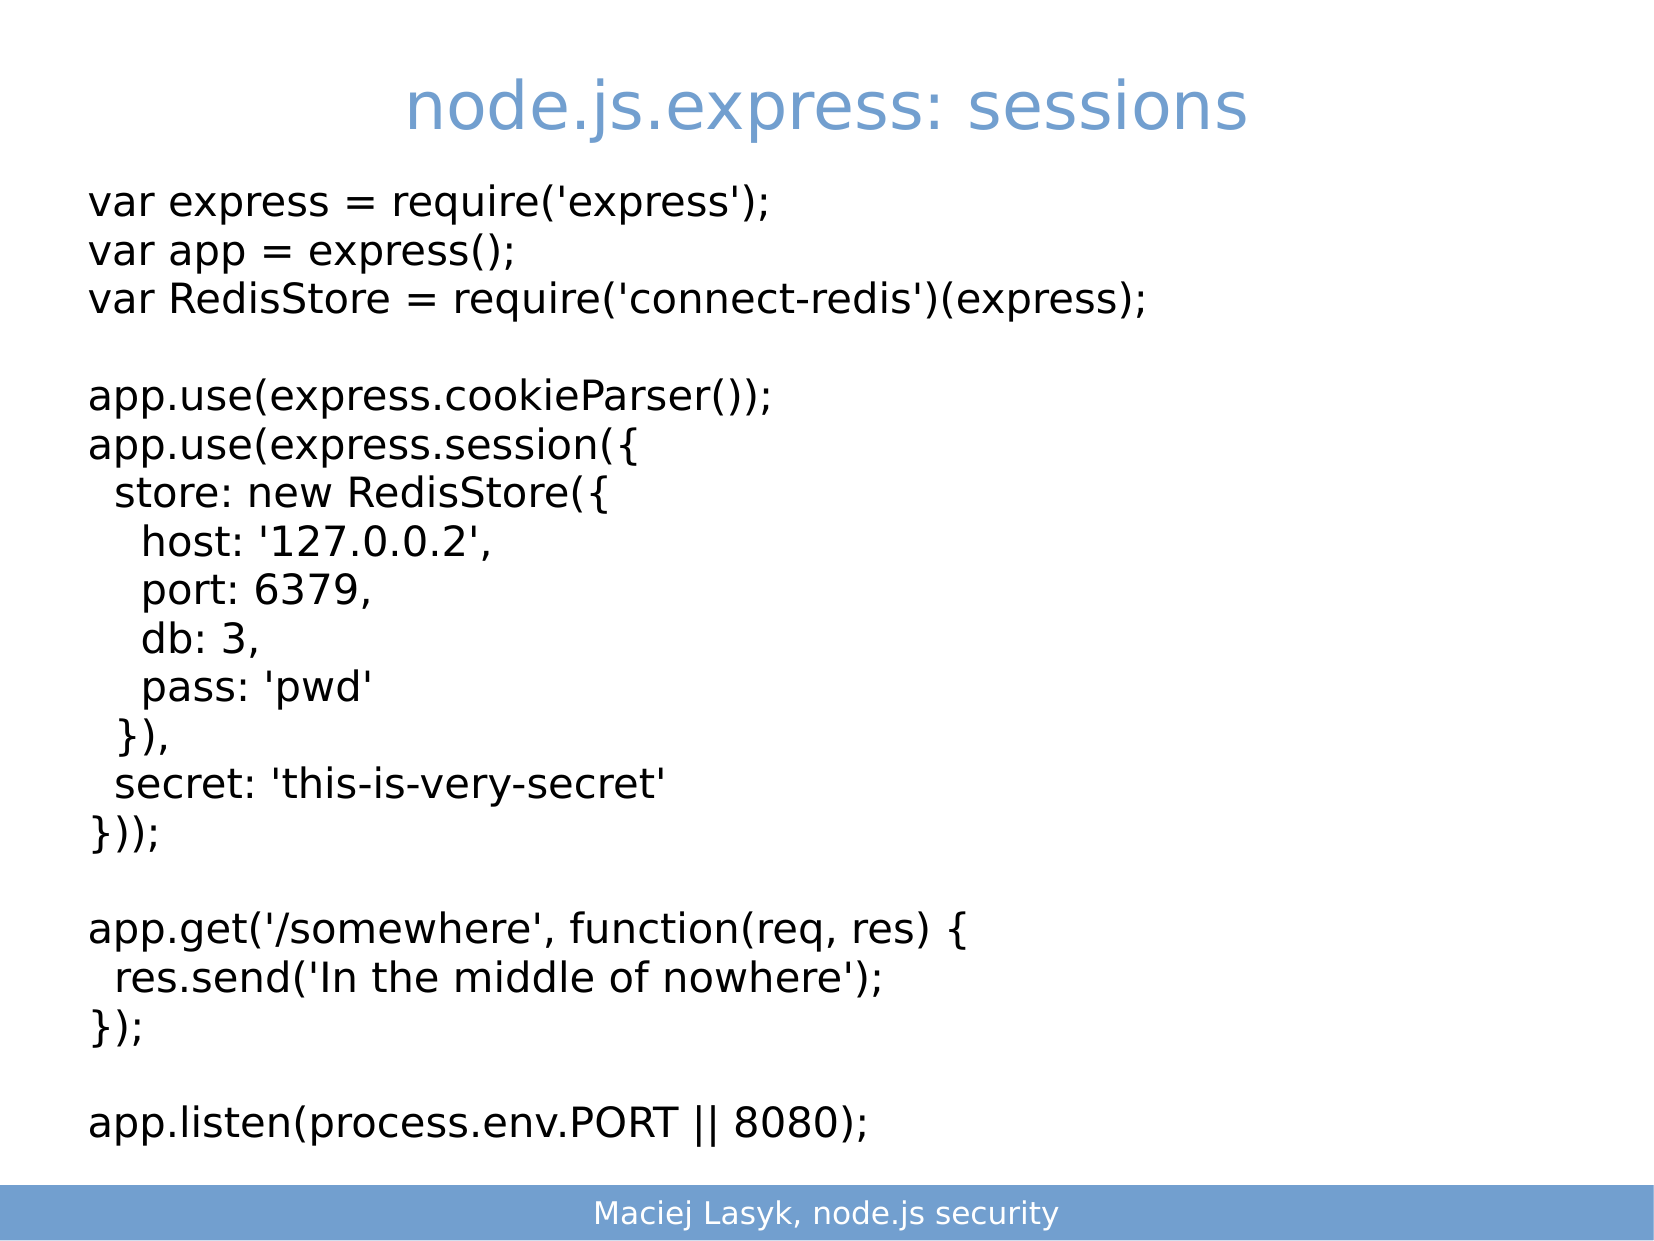

node.js.express: sessions
var express = require('express');
var app = express();
var RedisStore = require('connect-redis')(express);
app.use(express.cookieParser());
app.use(express.session({
 store: new RedisStore({
 host: '127.0.0.2',
 port: 6379,
 db: 3,
 pass: 'pwd'
 }),
 secret: 'this-is-very-secret'
}));
app.get('/somewhere', function(req, res) {
 res.send('In the middle of nowhere');
});
app.listen(process.env.PORT || 8080);
 3/25
 1/25
Maciej Lasyk, Ganglia & Nagios
Maciej Lasyk, node.js security
Maciej Lasyk, node.js security